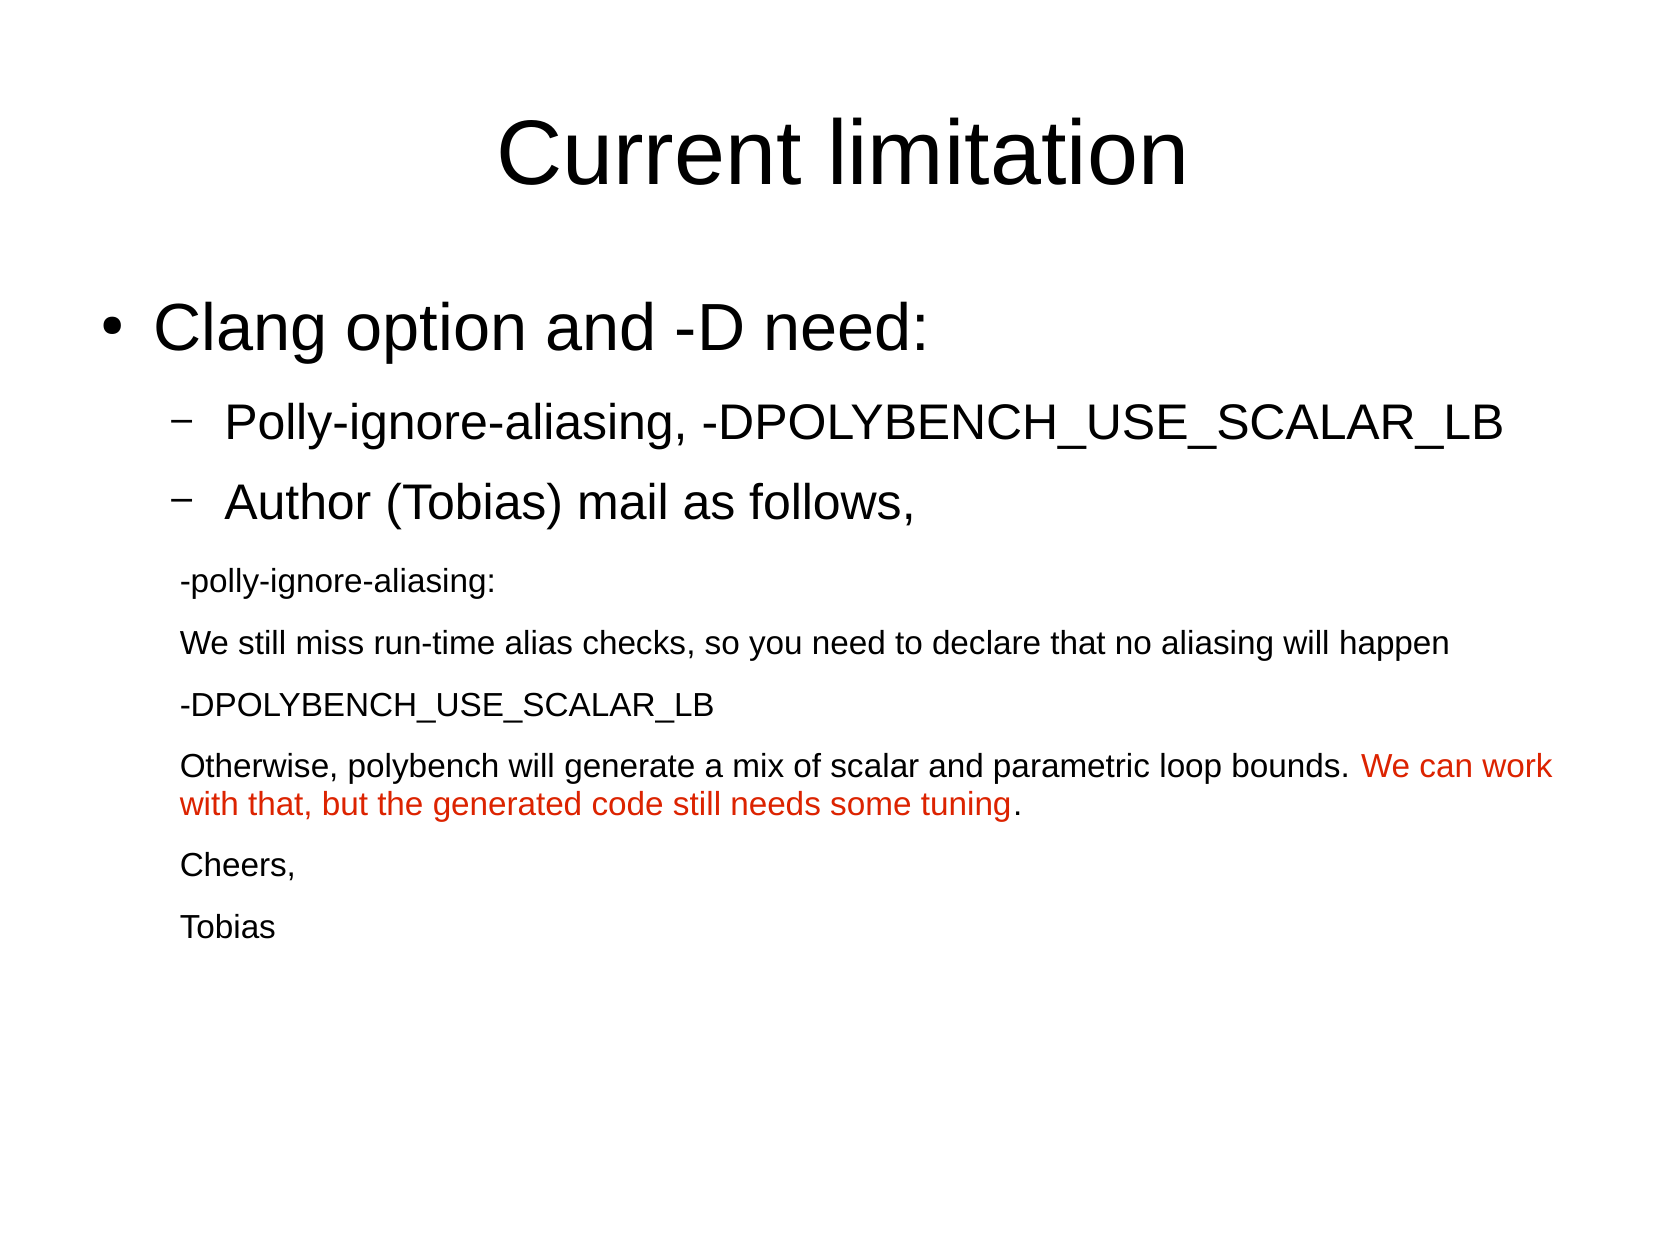

# Current limitation
Clang option and -D need:
Polly-ignore-aliasing, -DPOLYBENCH_USE_SCALAR_LB
Author (Tobias) mail as follows,
-polly-ignore-aliasing:
We still miss run-time alias checks, so you need to declare that no aliasing will happen
-DPOLYBENCH_USE_SCALAR_LB
Otherwise, polybench will generate a mix of scalar and parametric loop bounds. We can work with that, but the generated code still needs some tuning.
Cheers,
Tobias